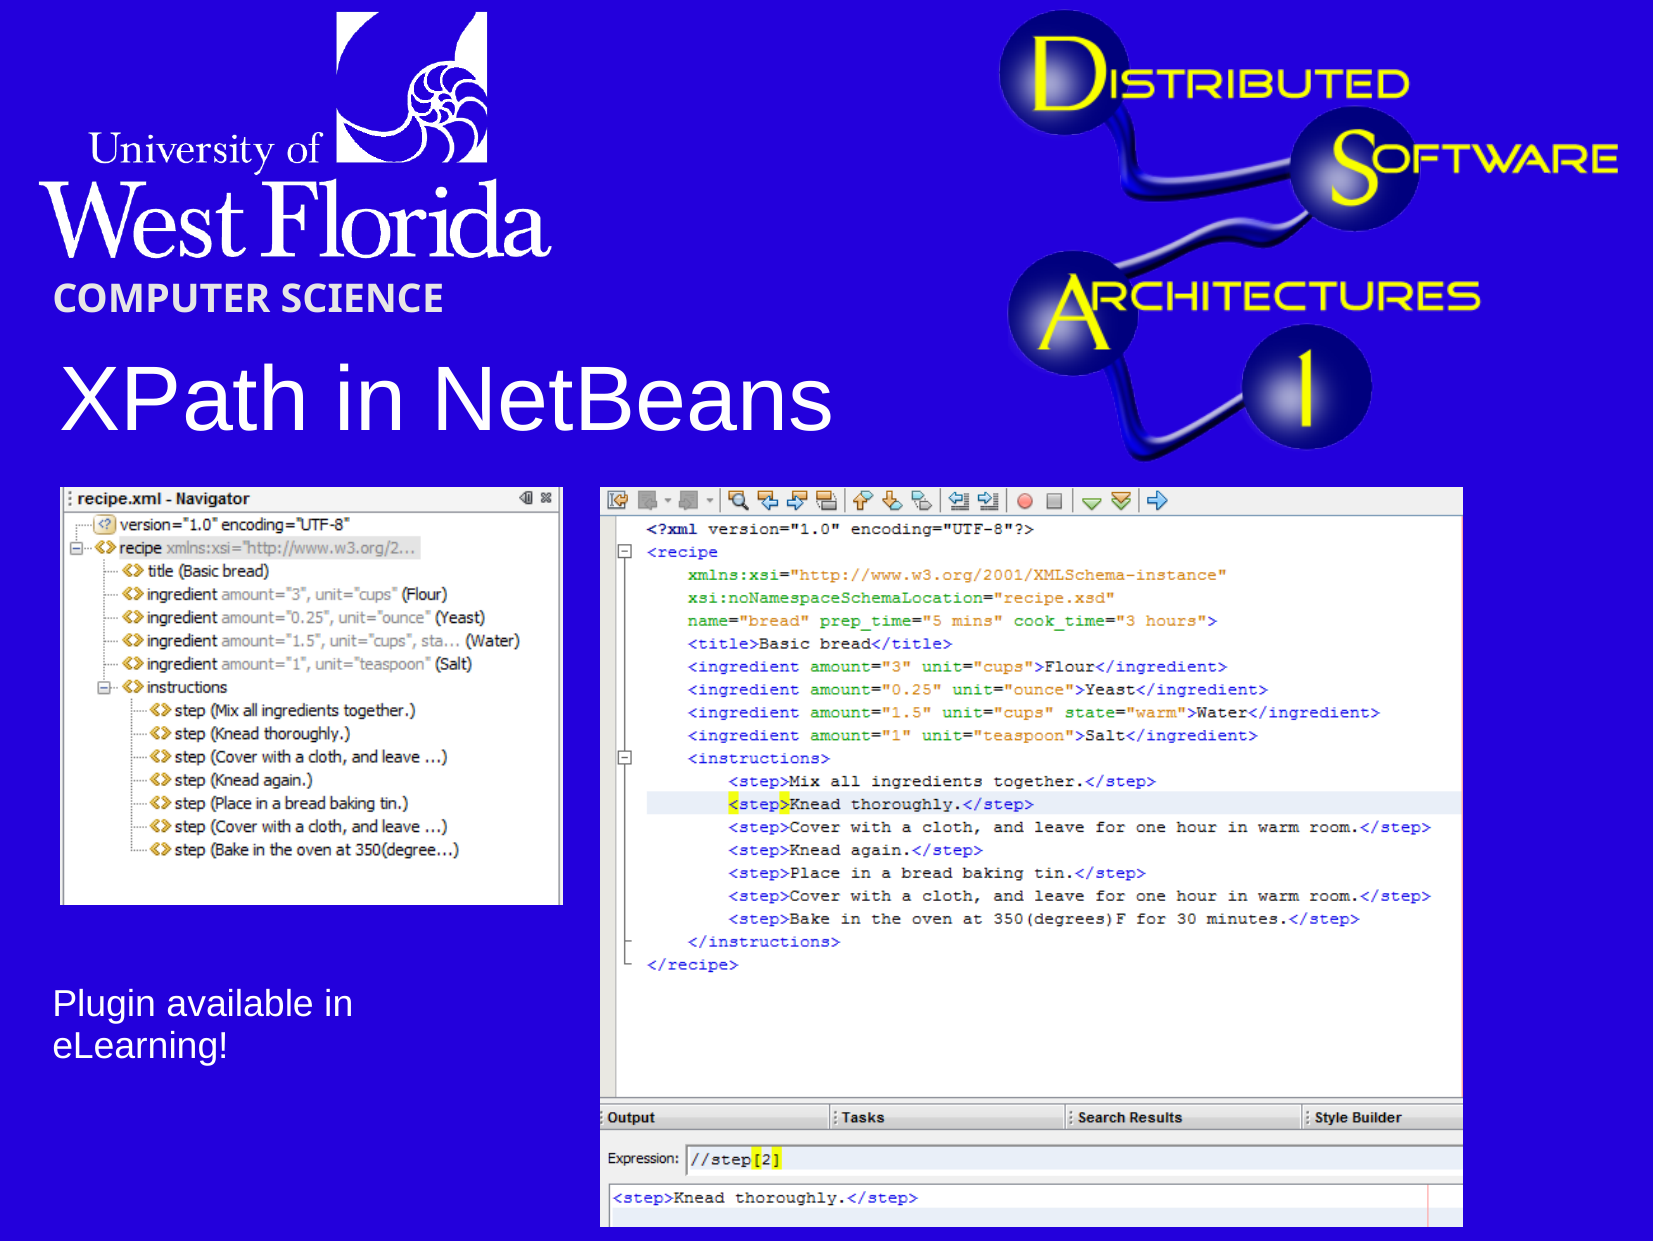

COMPUTER SCIENCE
# XPath in NetBeans
Plugin available in eLearning!